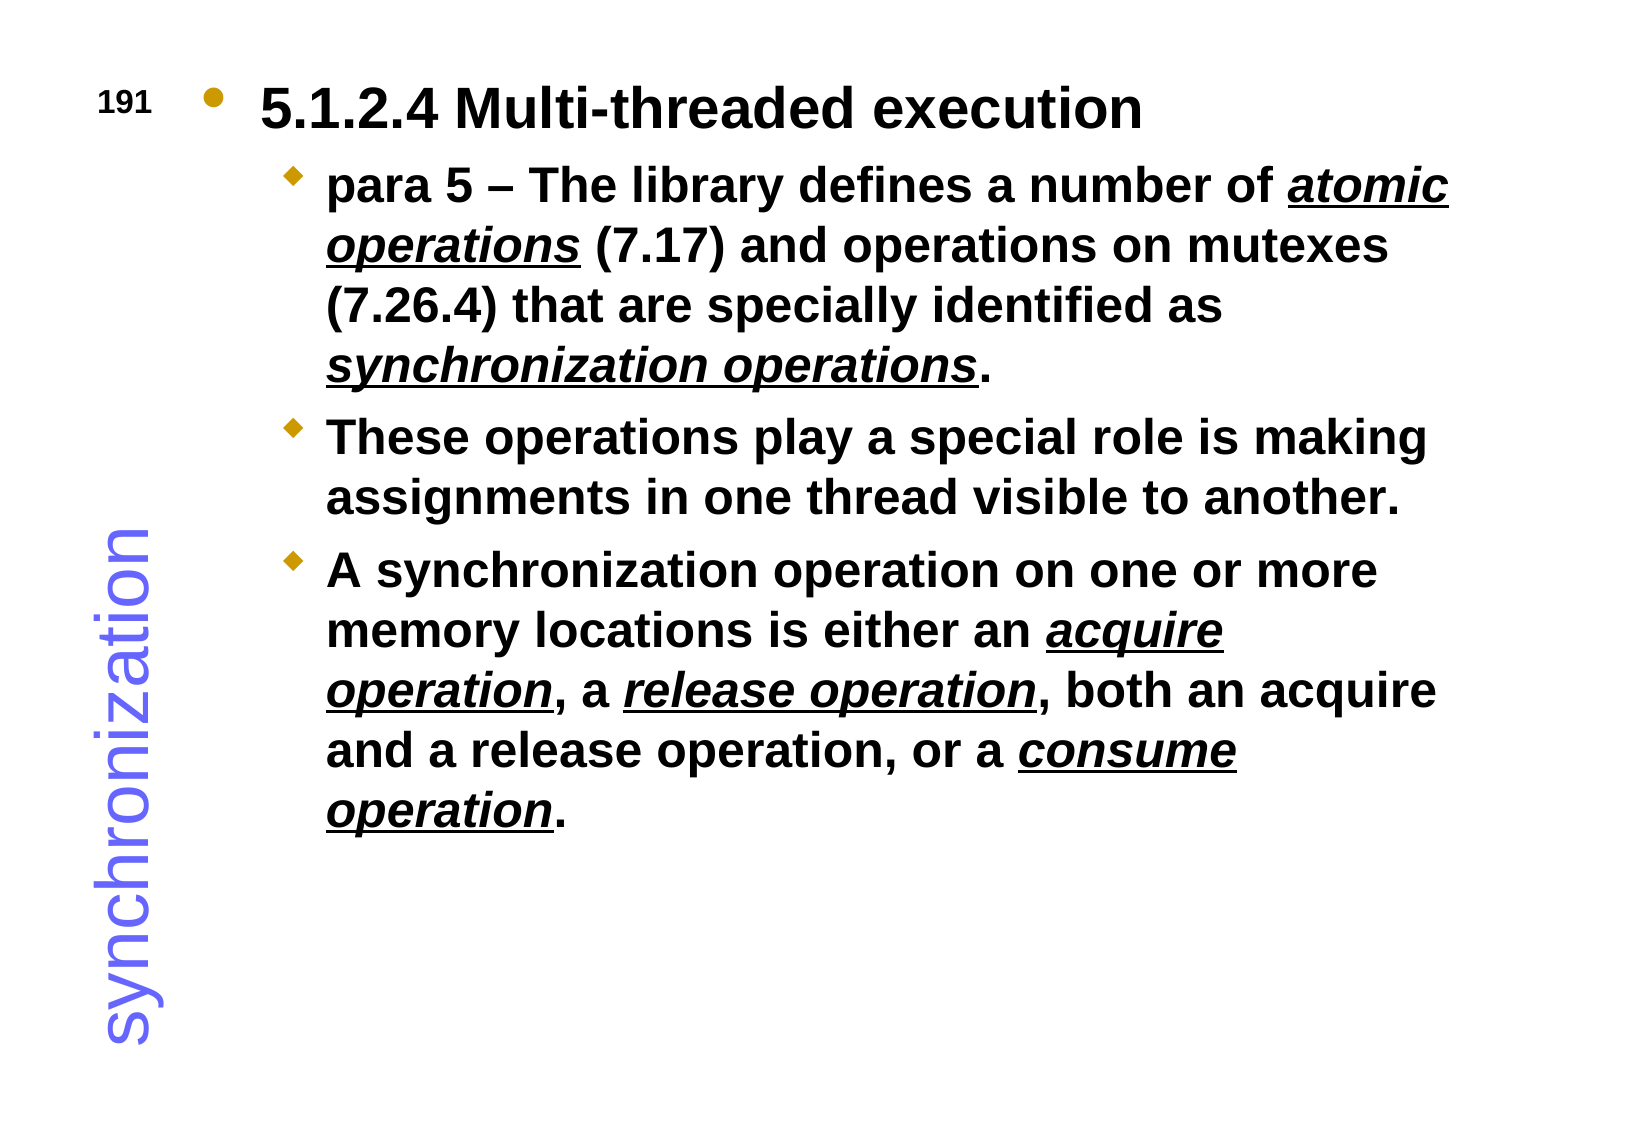

191
5.1.2.4 Multi-threaded execution
para 5 – The library defines a number of atomic operations (7.17) and operations on mutexes (7.26.4) that are specially identified as synchronization operations.
These operations play a special role is making assignments in one thread visible to another.
A synchronization operation on one or more memory locations is either an acquire operation, a release operation, both an acquire and a release operation, or a consume operation.
# synchronization